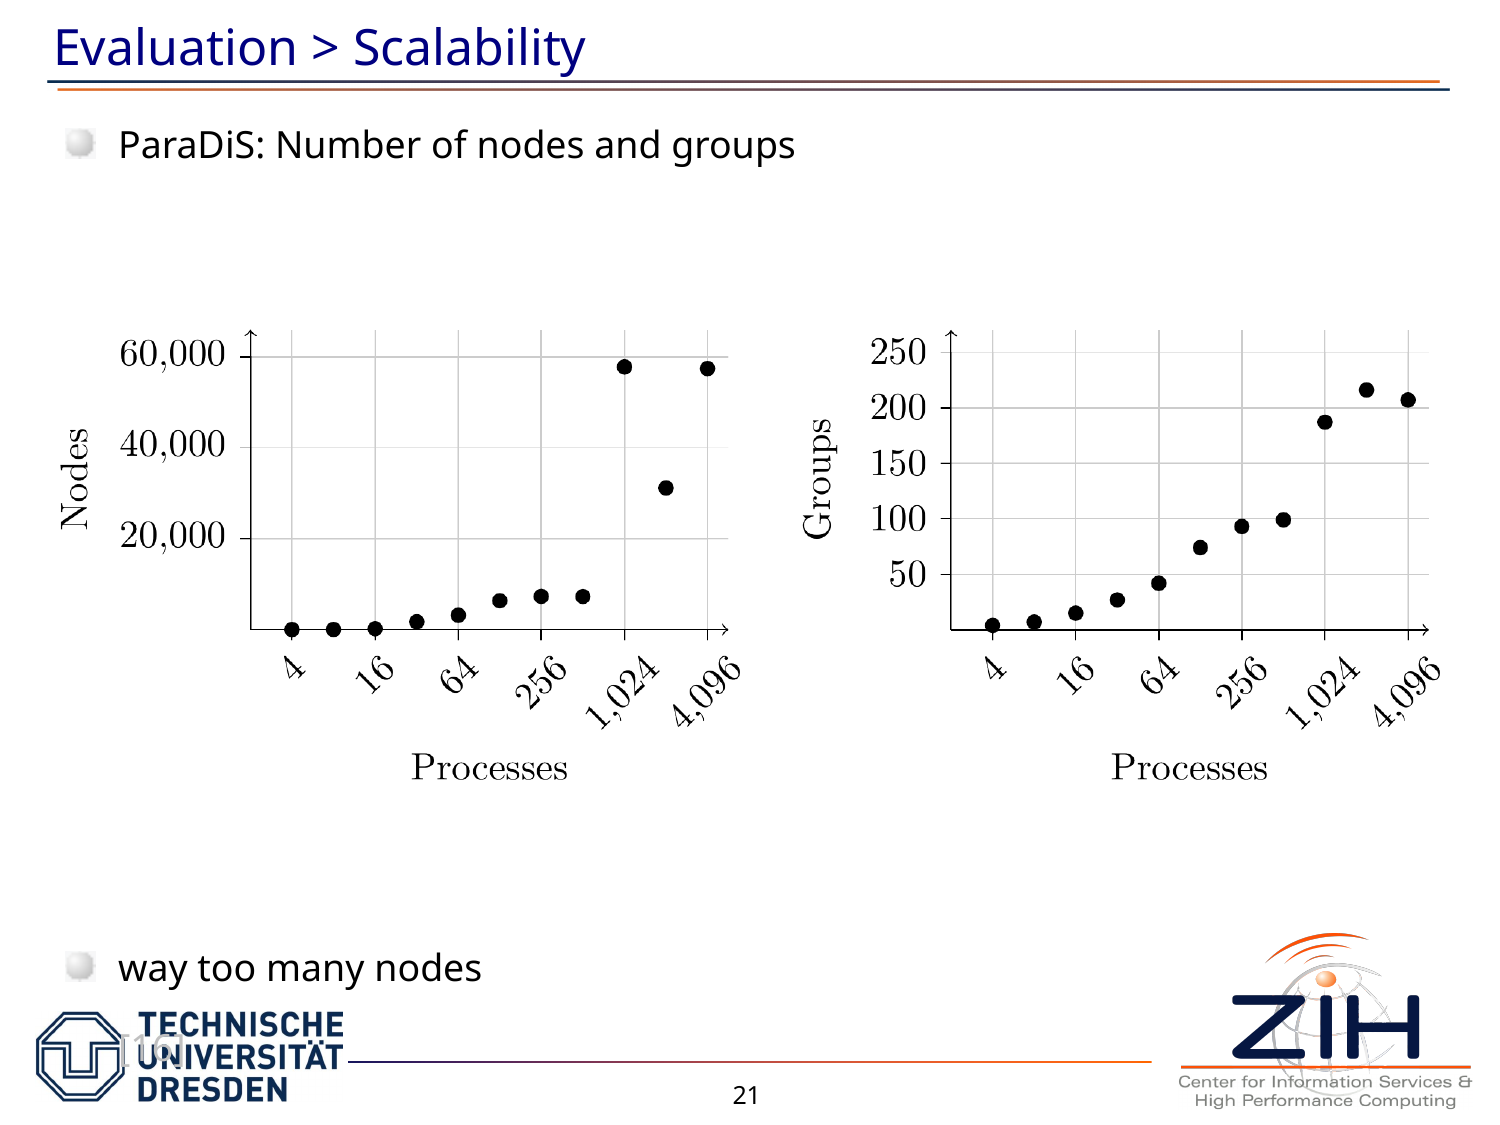

# Evaluation > Scalability
ParaDiS: Number of nodes and groups
way too many nodes
[16]
21